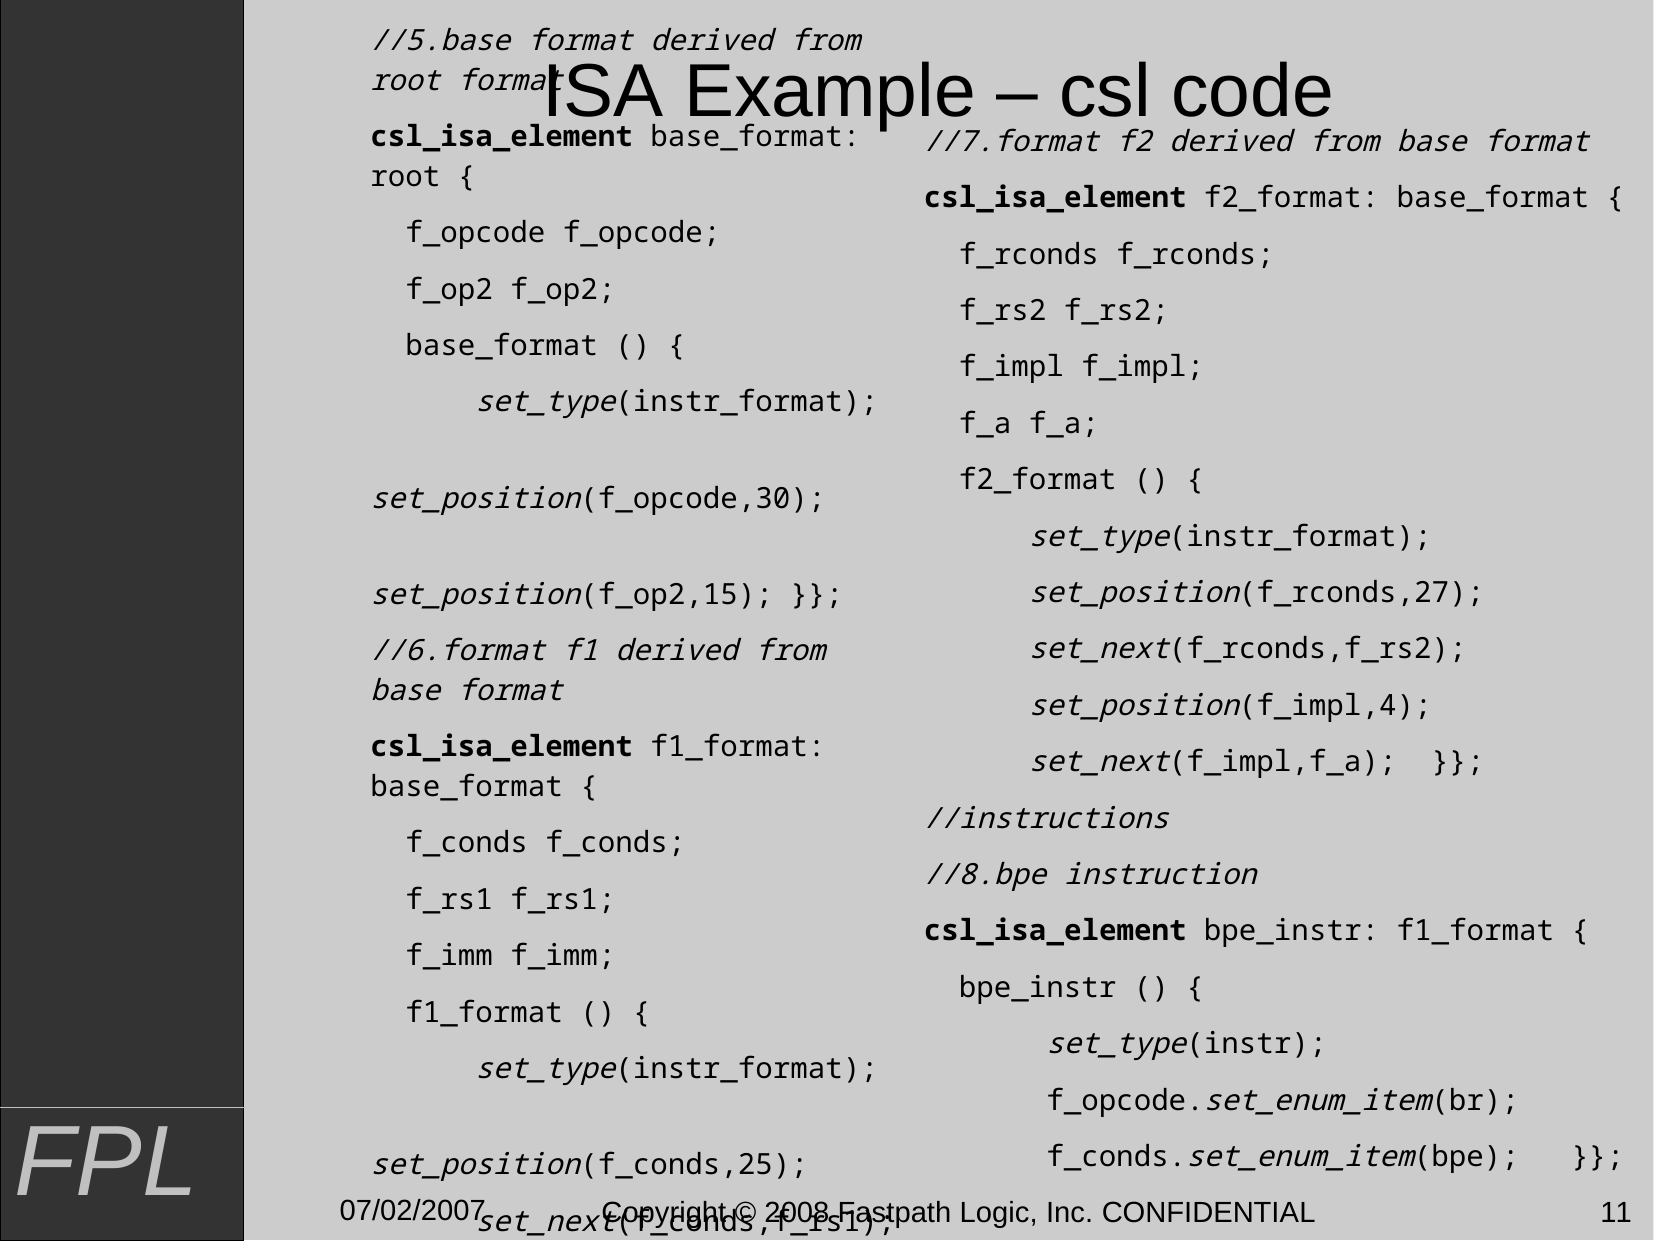

ISA Example – csl code
# //5.base format derived from root format
csl_isa_element base_format: root {
 f_opcode f_opcode;
 f_op2 f_op2;
 base_format () {
 set_type(instr_format);
 set_position(f_opcode,30);
 set_position(f_op2,15); }};
//6.format f1 derived from base format
csl_isa_element f1_format: base_format {
 f_conds f_conds;
 f_rs1 f_rs1;
 f_imm f_imm;
 f1_format () {
 set_type(instr_format);
 set_position(f_conds,25);
 set_next(f_conds,f_rs1);
 set_position(f_imm,0); }};
//7.format f2 derived from base format
csl_isa_element f2_format: base_format {
 f_rconds f_rconds;
 f_rs2 f_rs2;
 f_impl f_impl;
 f_a f_a;
 f2_format () {
 set_type(instr_format);
 set_position(f_rconds,27);
 set_next(f_rconds,f_rs2);
 set_position(f_impl,4);
 set_next(f_impl,f_a); }};
//instructions
//8.bpe instruction
csl_isa_element bpe_instr: f1_format {
 bpe_instr () {
 set_type(instr);
 f_opcode.set_enum_item(br);
 f_conds.set_enum_item(bpe); }};
07/02/2007
11
© 2007 FASTPATH LOGIC INC.